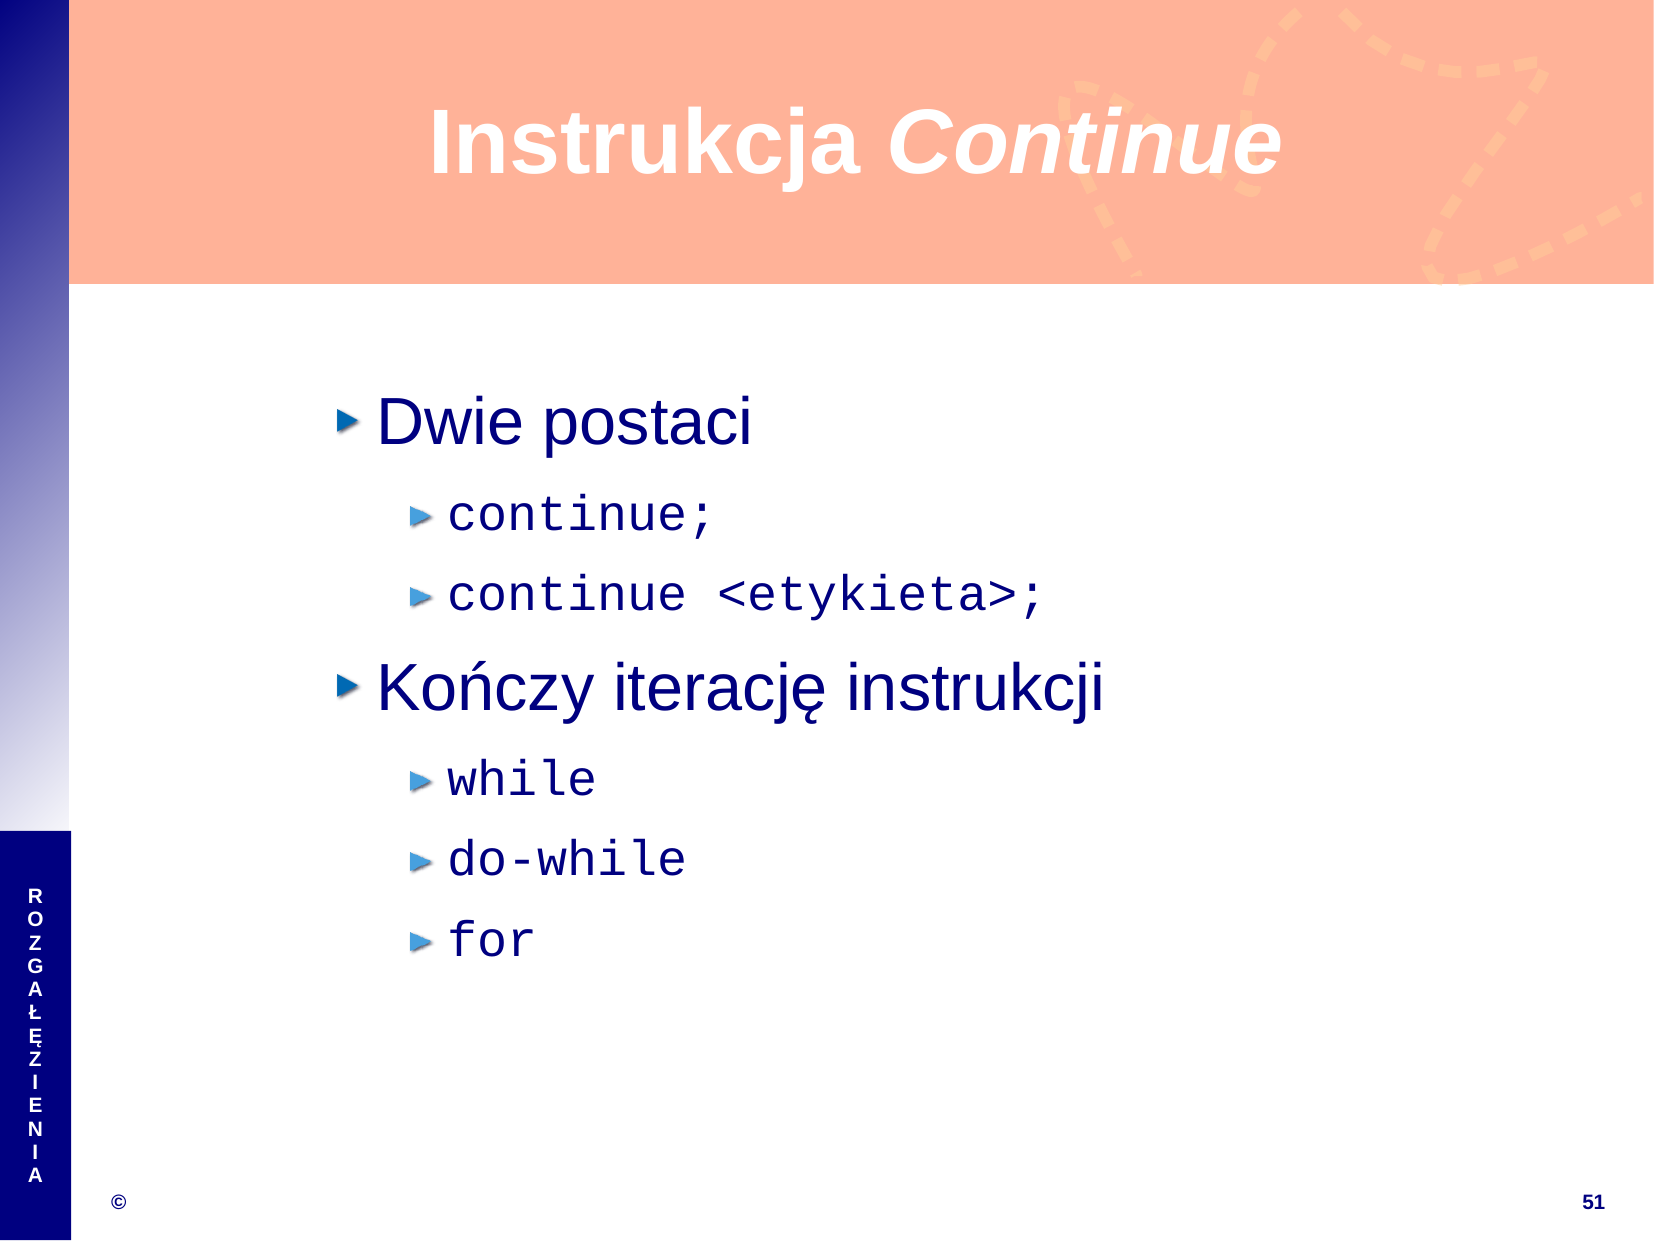

# Instrukcja Continue
Dwie postaci
continue;
continue <etykieta>;
Kończy iterację instrukcji
while
do-while
for
R
O
Z
G
A
Ł
Ę
Z
I
E
N
I
A